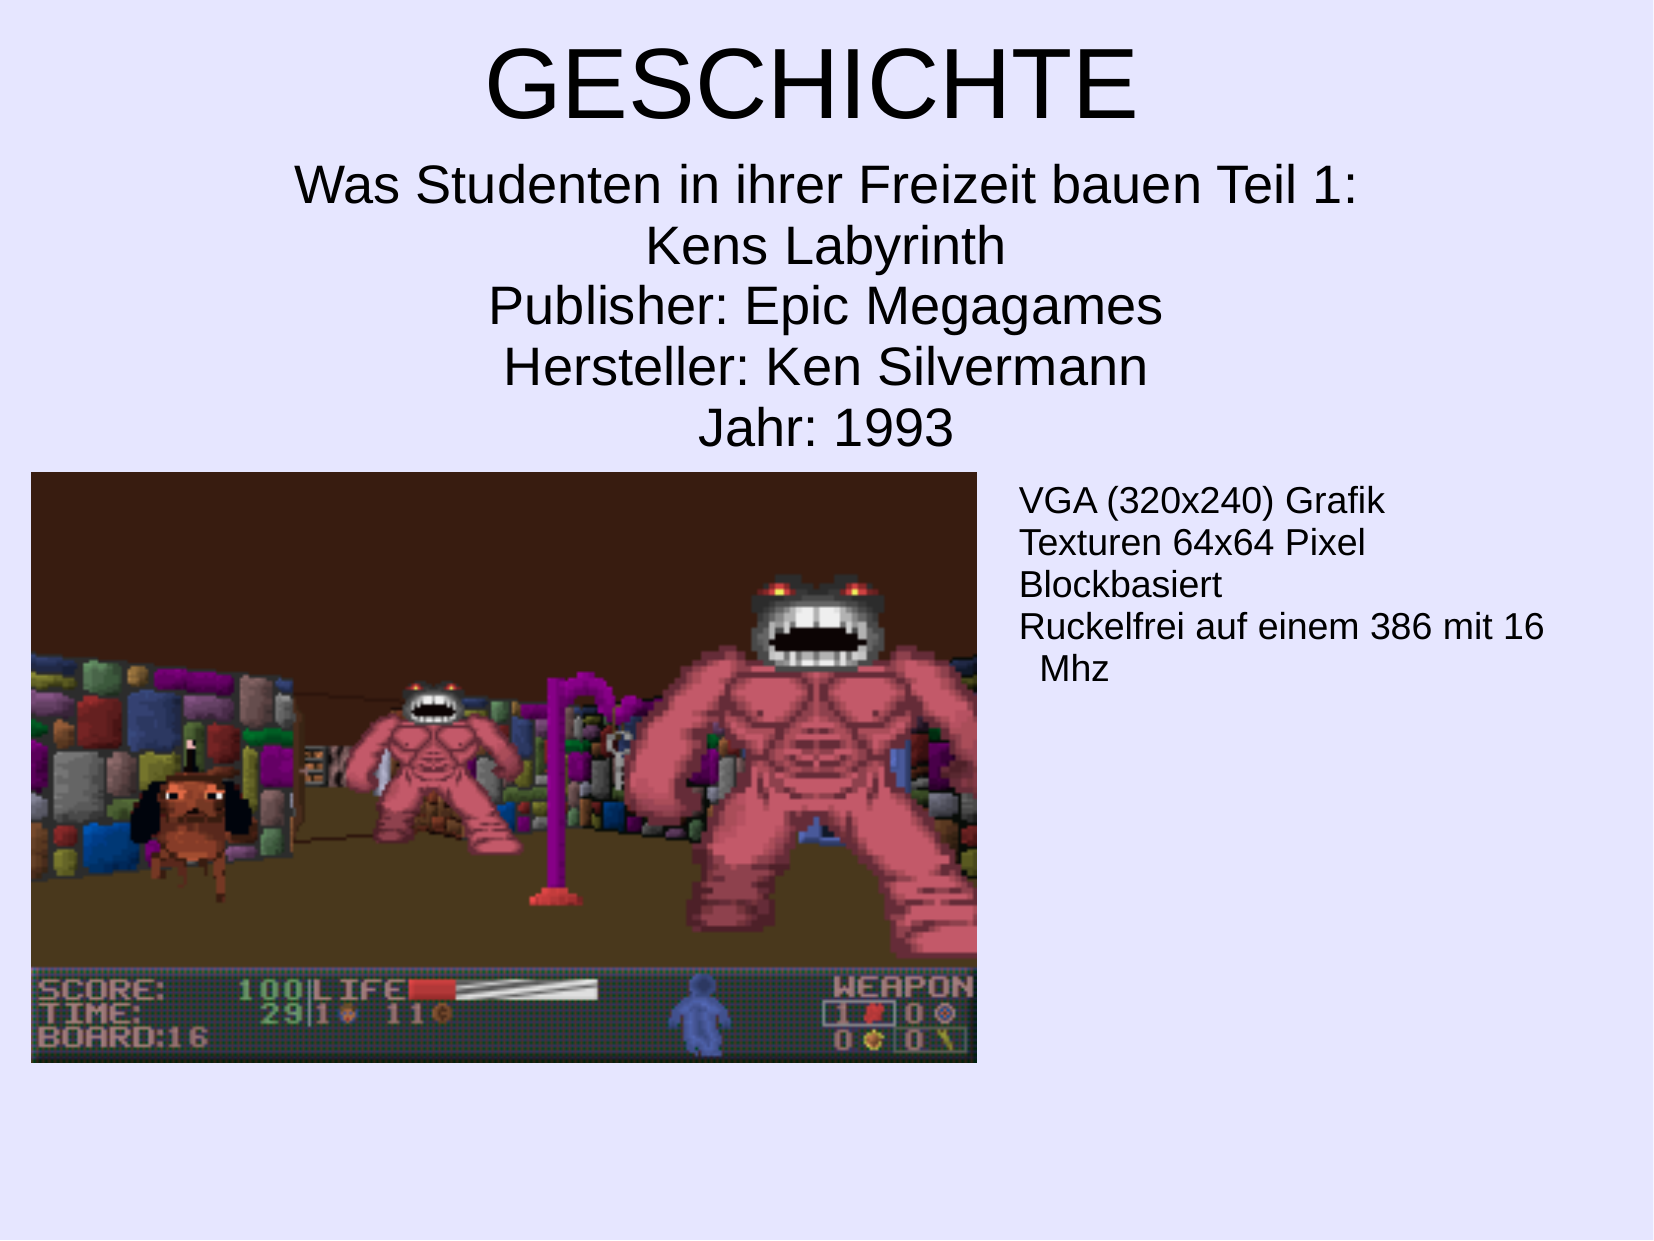

GESCHICHTE
Was Studenten in ihrer Freizeit bauen Teil 1:
Kens Labyrinth
Publisher: Epic Megagames
Hersteller: Ken Silvermann
Jahr: 1993
VGA (320x240) Grafik
Texturen 64x64 Pixel
Blockbasiert
Ruckelfrei auf einem 386 mit 16 Mhz